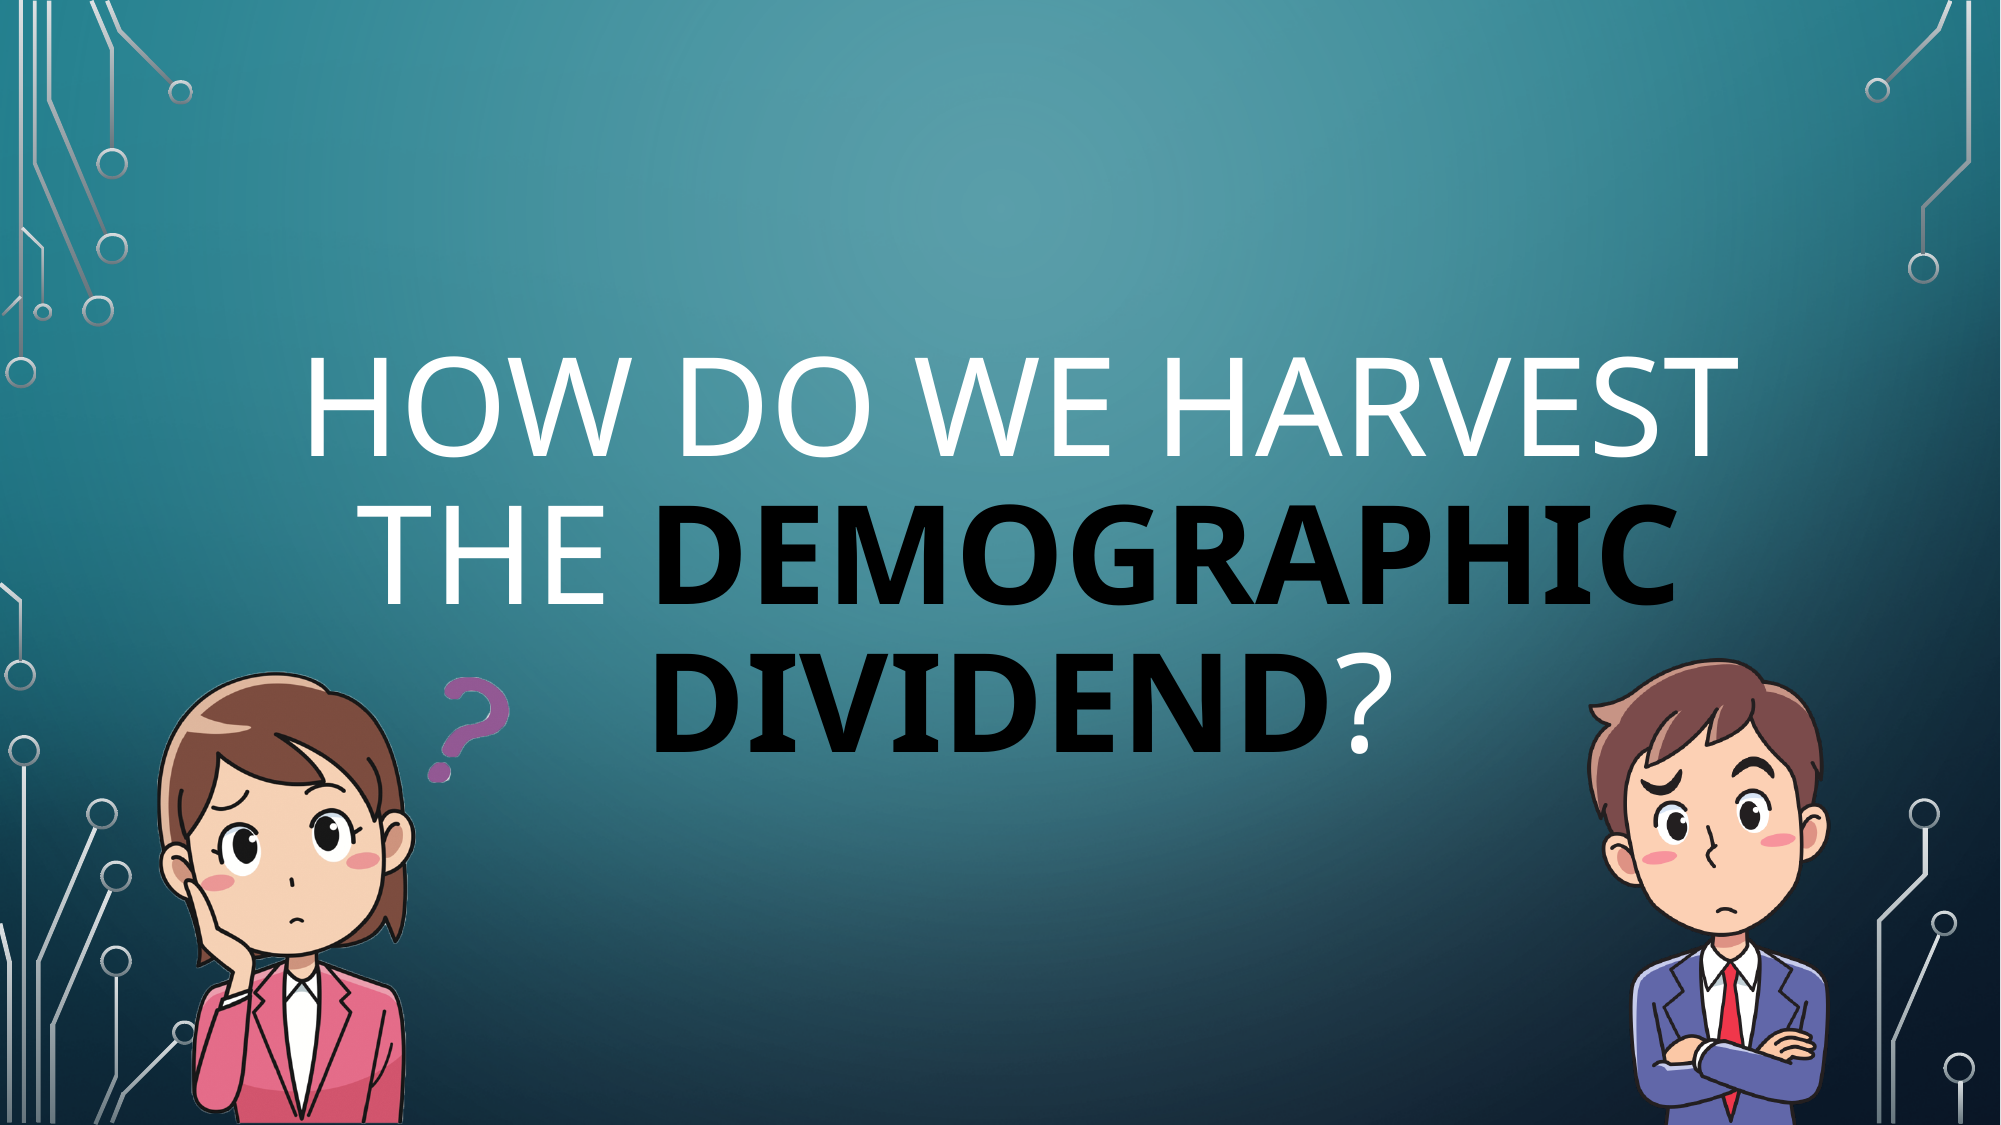

# HOW DO WE HARVEST THE Demographic dividend?